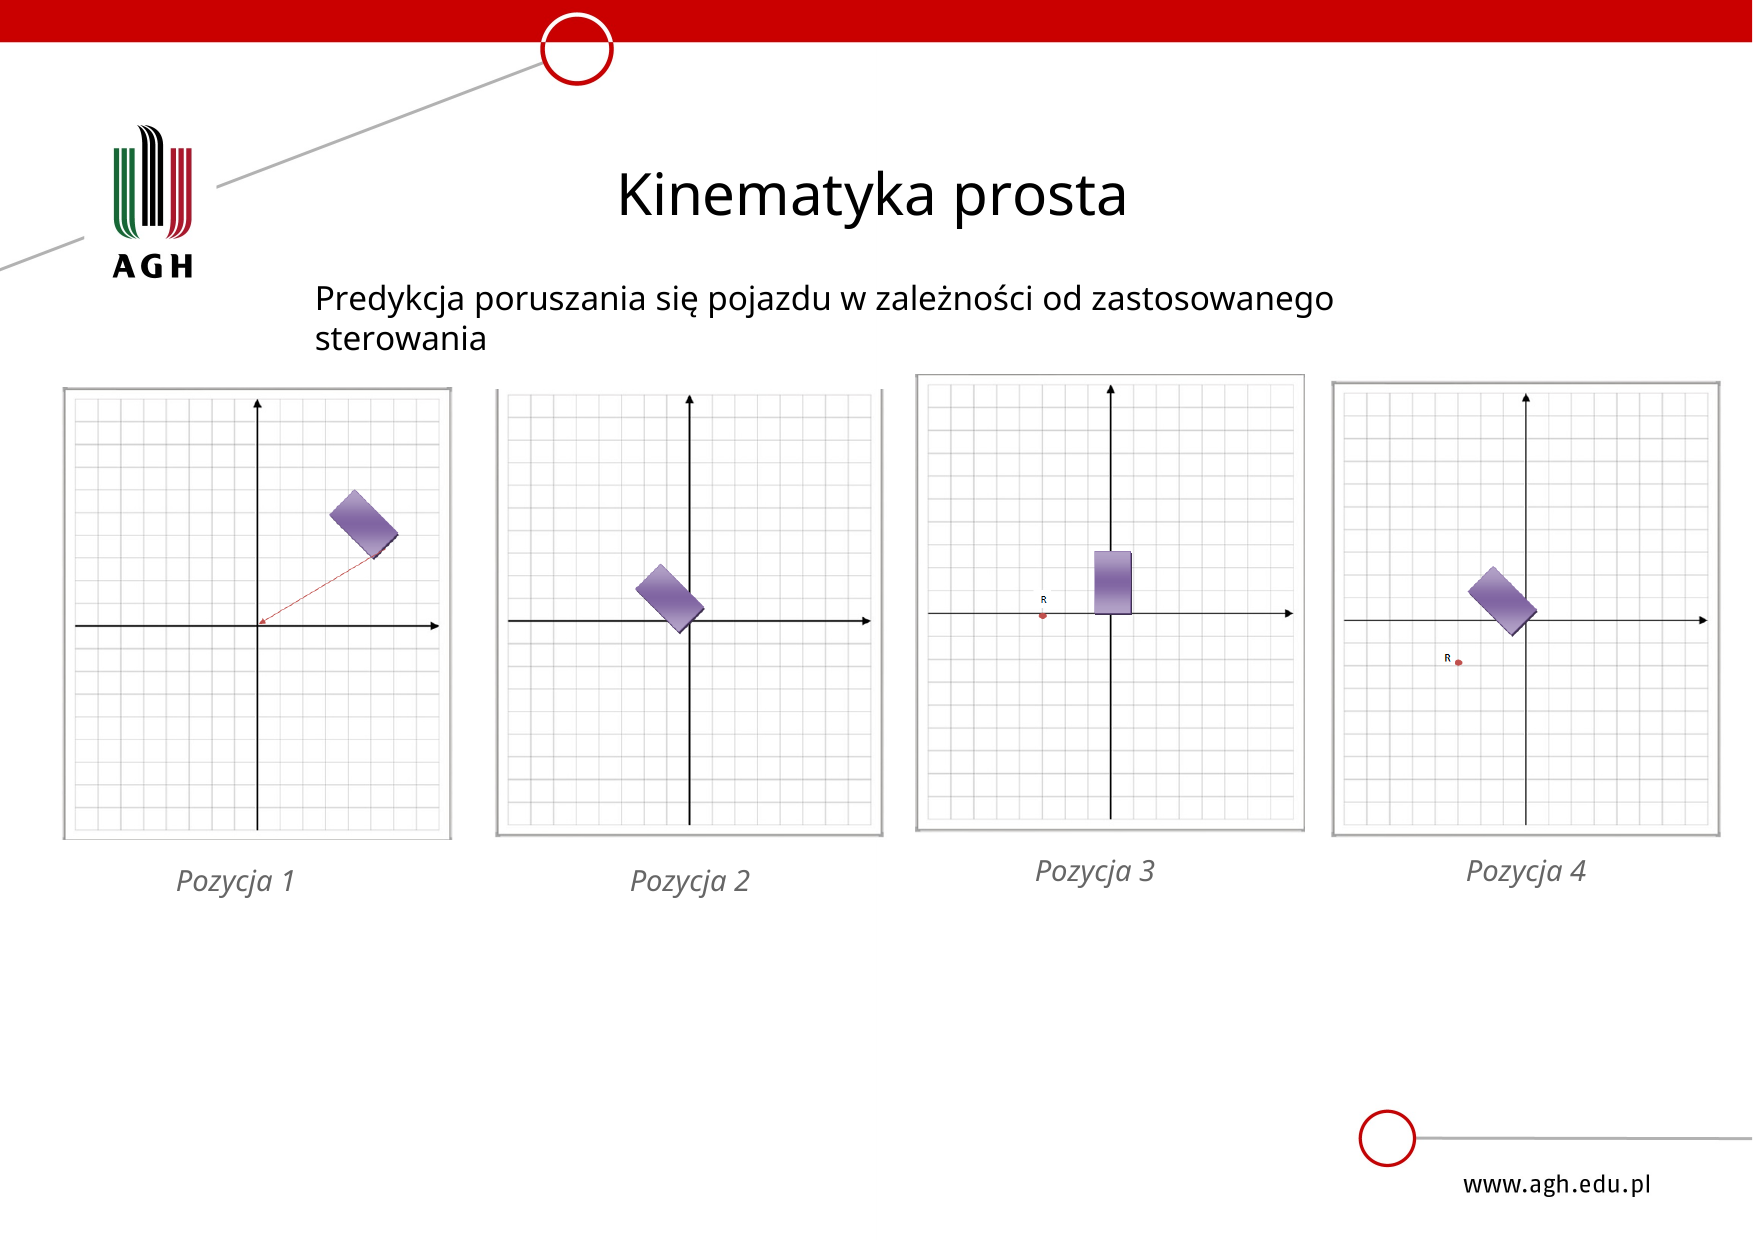

Kinematyka prosta
Predykcja poruszania się pojazdu w zależności od zastosowanego sterowania
Pozycja 3
Pozycja 4
Pozycja 1
Pozycja 2